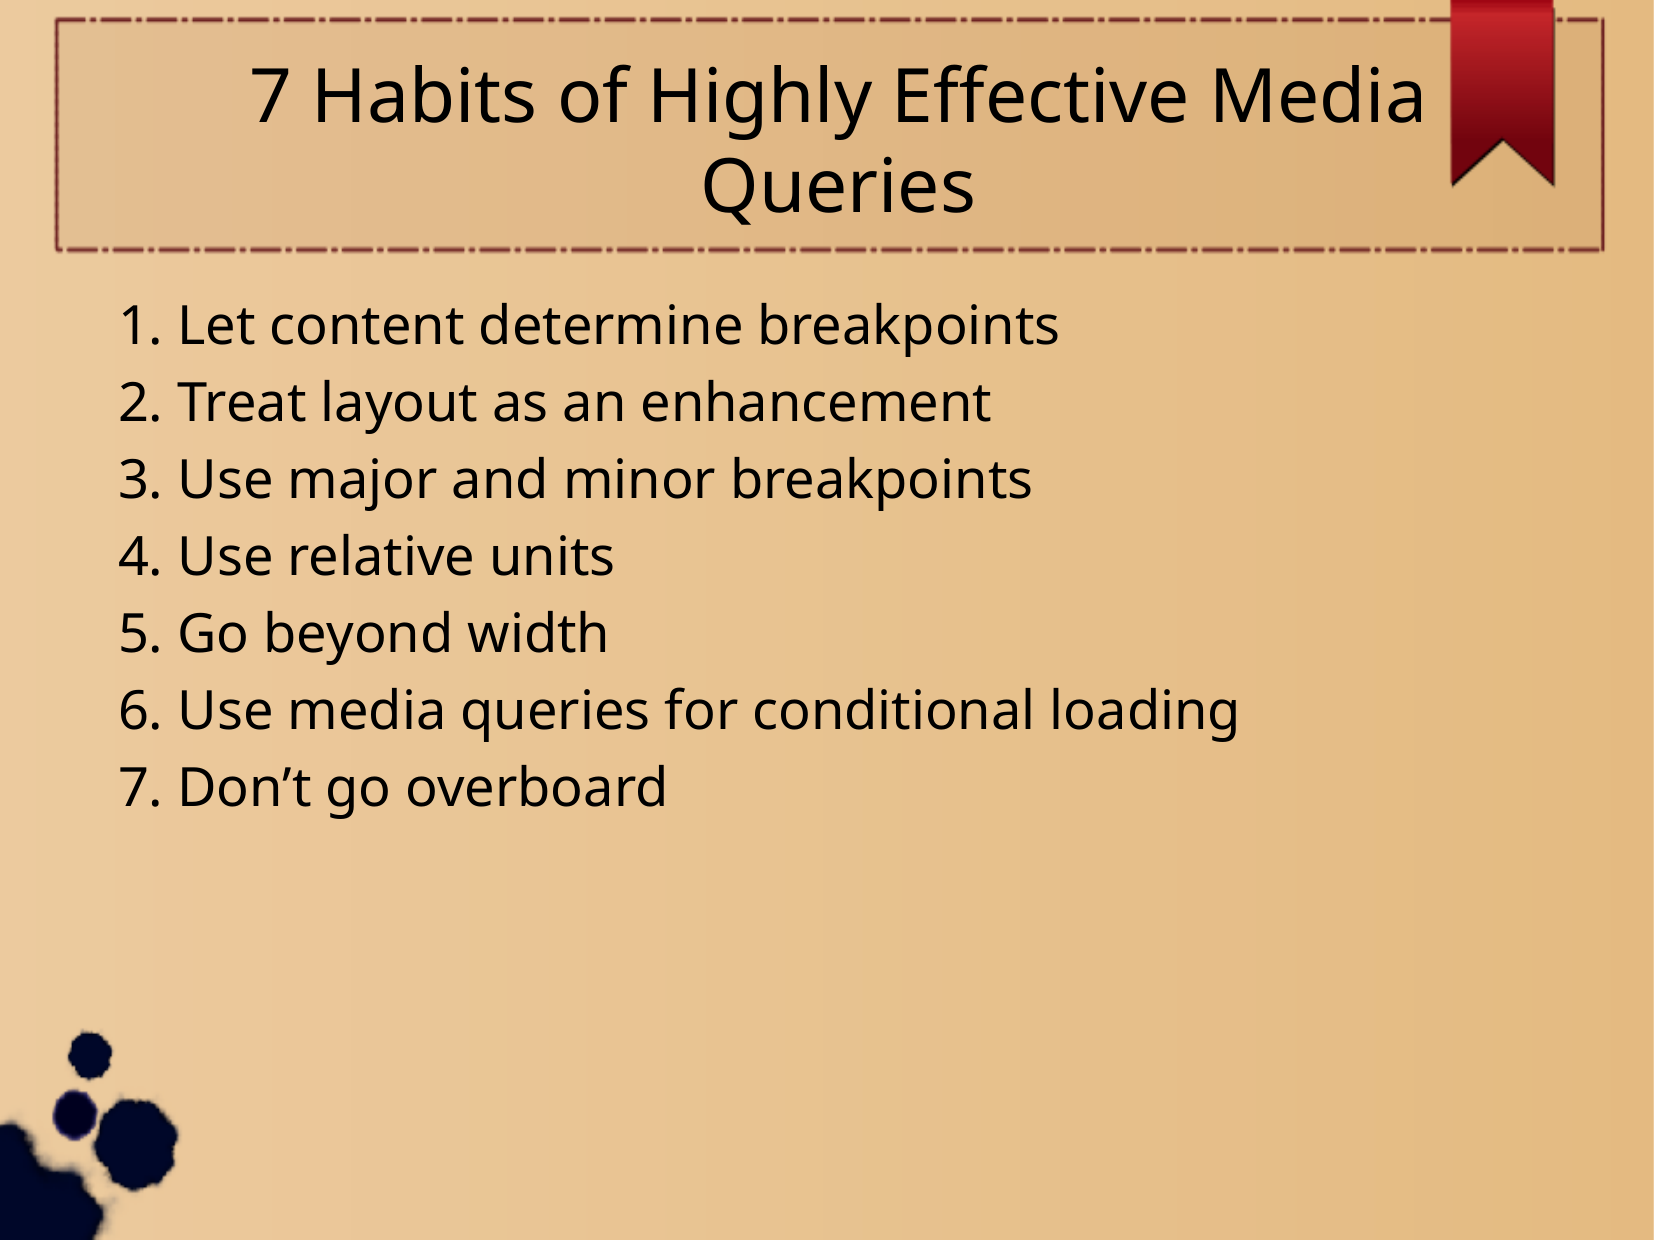

7 Habits of Highly Effective Media
Queries
1. Let content determine breakpoints
2. Treat layout as an enhancement
3. Use major and minor breakpoints
4. Use relative units
5. Go beyond width
6. Use media queries for conditional loading
7. Don’t go overboard